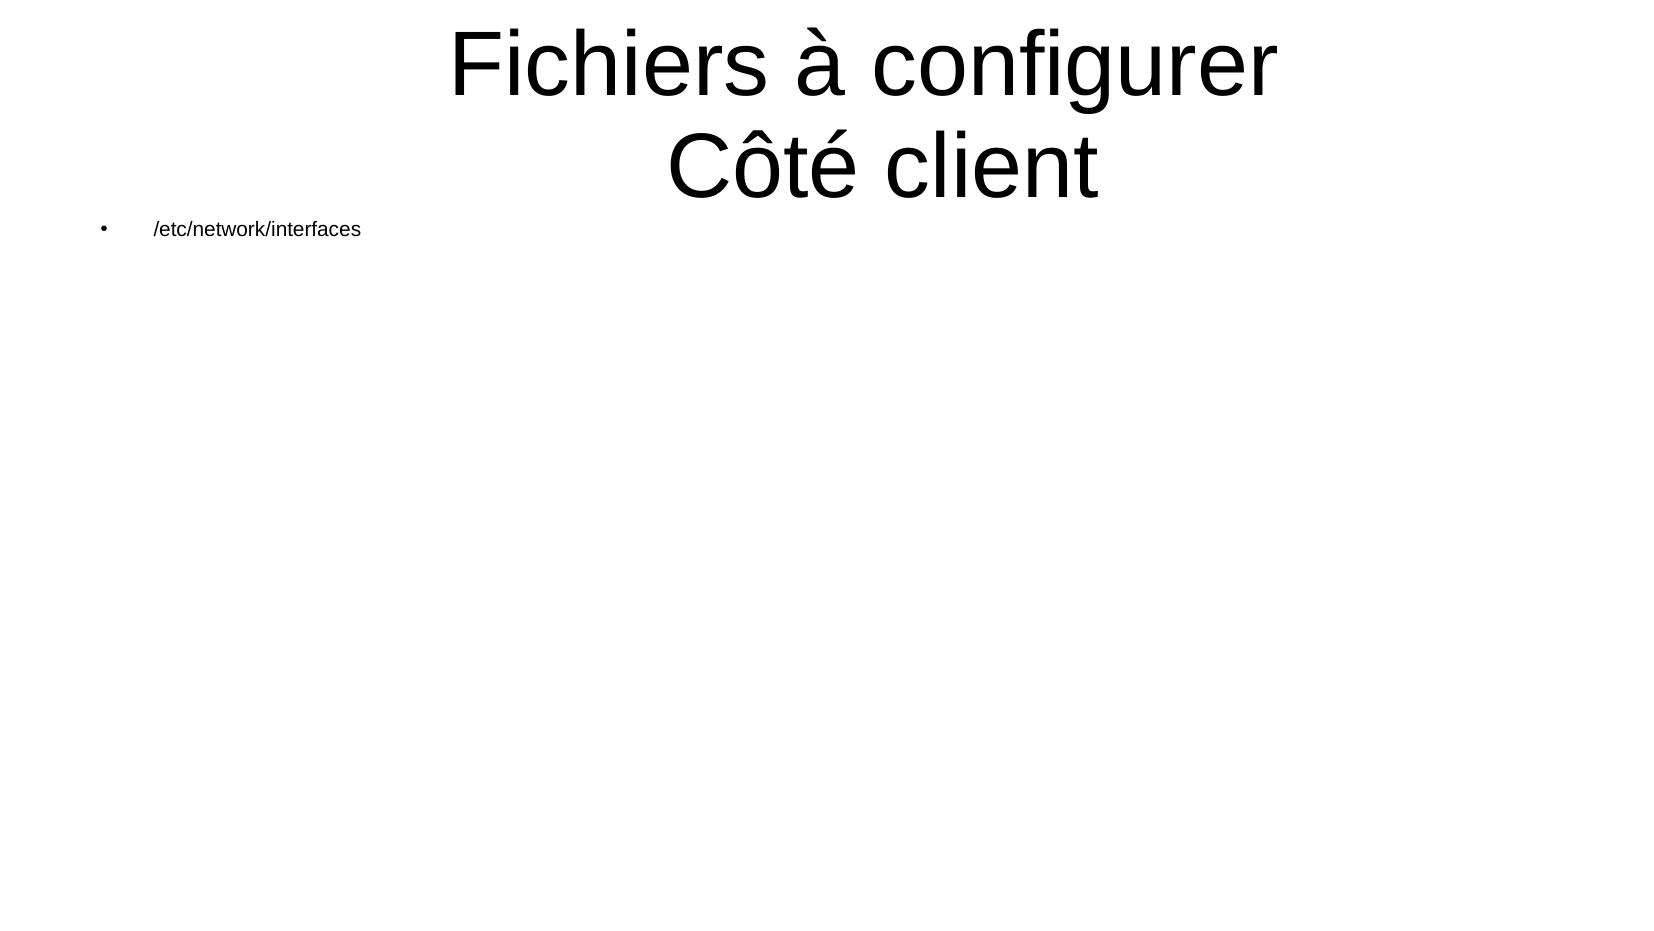

# Fichiers à configurer Côté client
/etc/network/interfaces